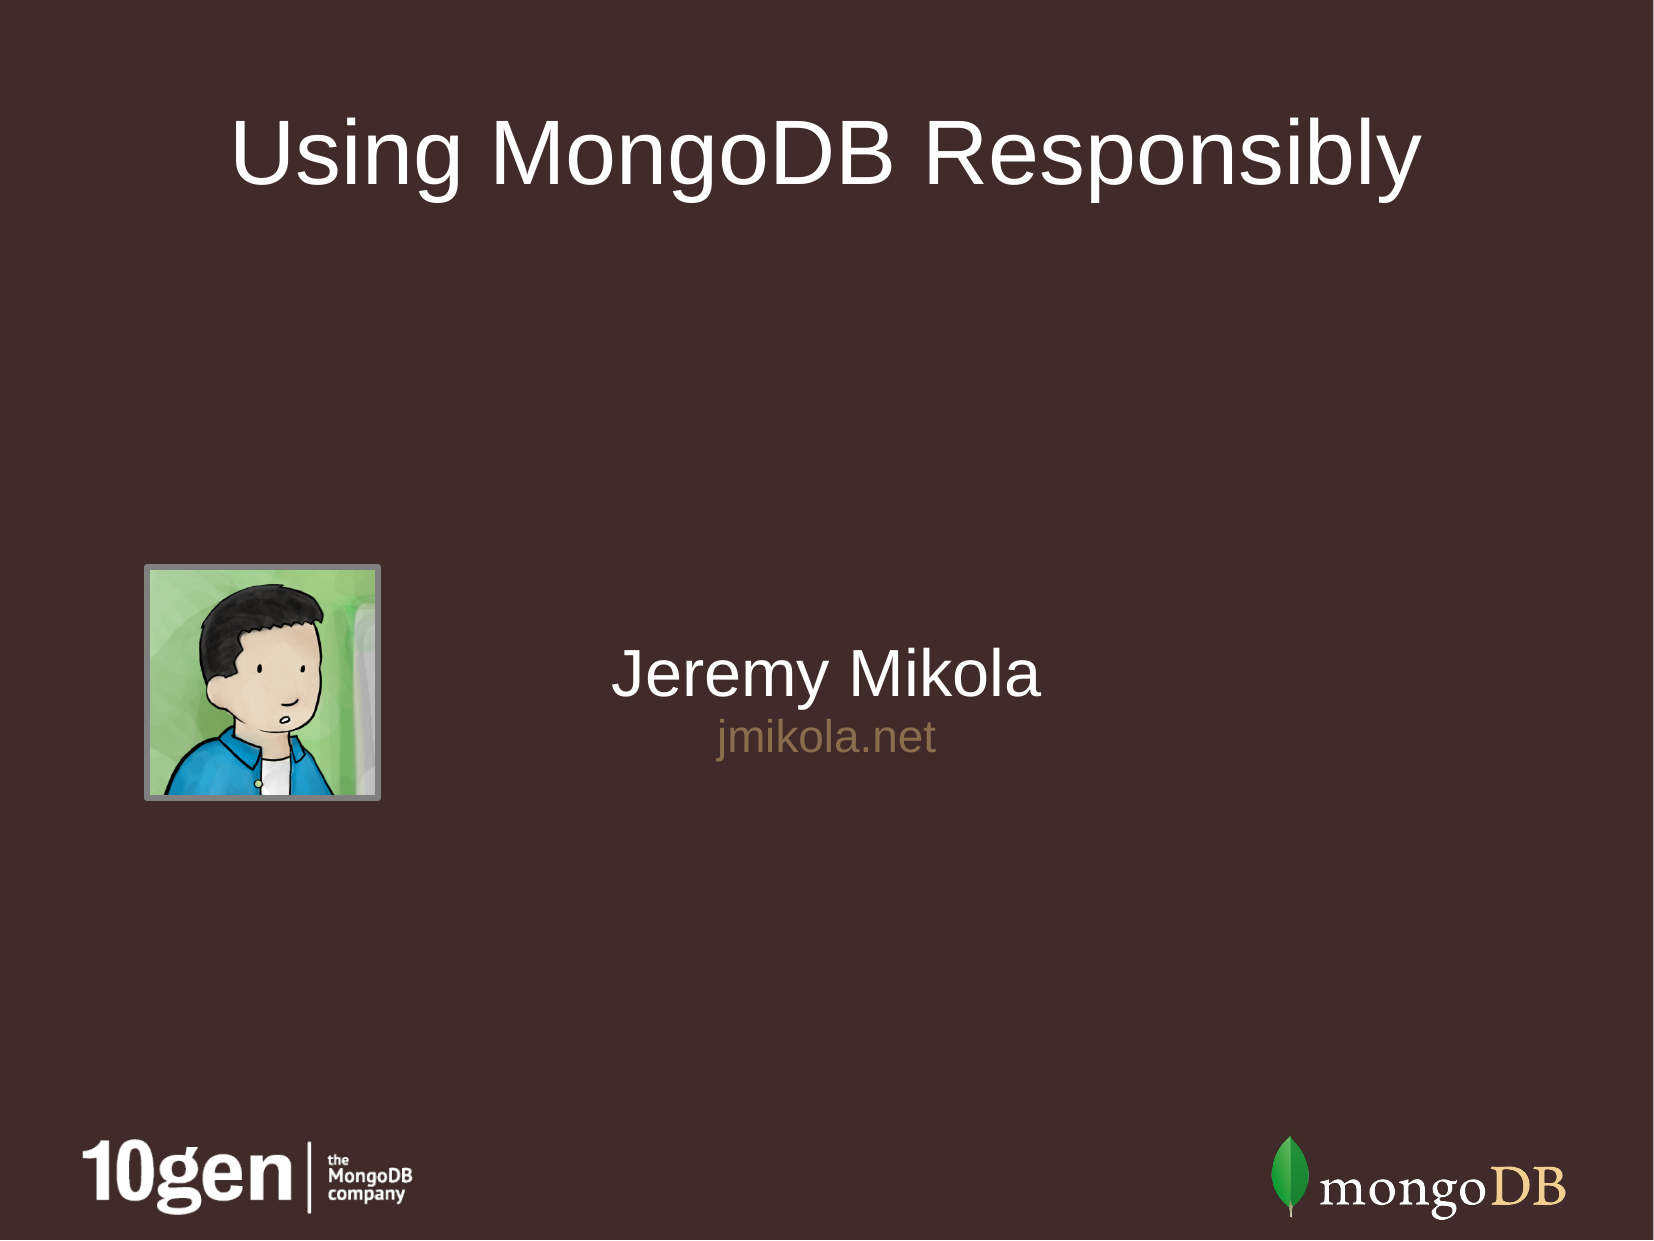

# Using MongoDB Responsibly
Jeremy Mikola
jmikola.net